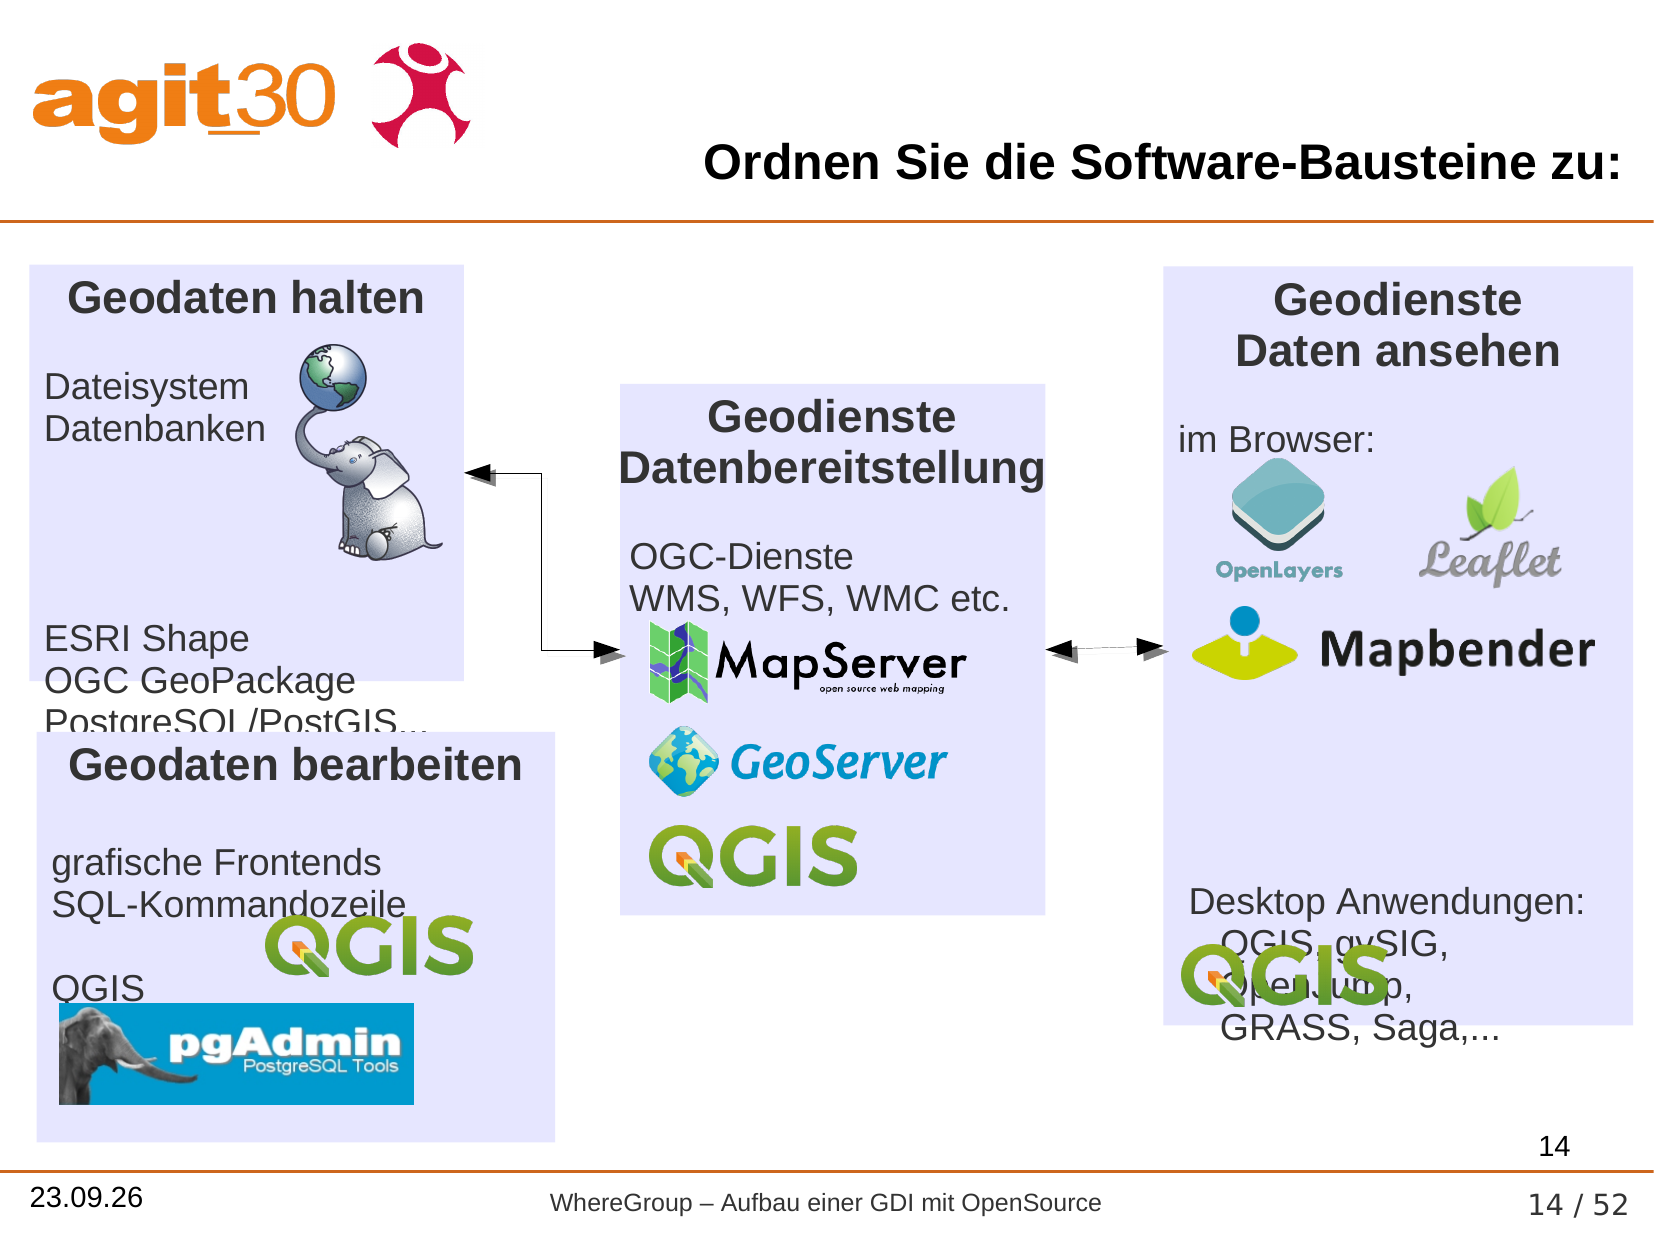

# Ordnen Sie die Software-Bausteine zu:
Geodaten halten
Dateisystem
Datenbanken
ESRI Shape
OGC GeoPackage
PostgreSQL/PostGIS...
Geodienste
Daten ansehen
im Browser:
 Desktop Anwendungen:
 QGIS, gvSIG,
 OpenJump,
 GRASS, Saga,...
Geodienste
Datenbereitstellung
 OGC-Dienste
 WMS, WFS, WMC etc.
Geodaten bearbeiten
grafische Frontends
SQL-Kommandozeile
QGIS
14